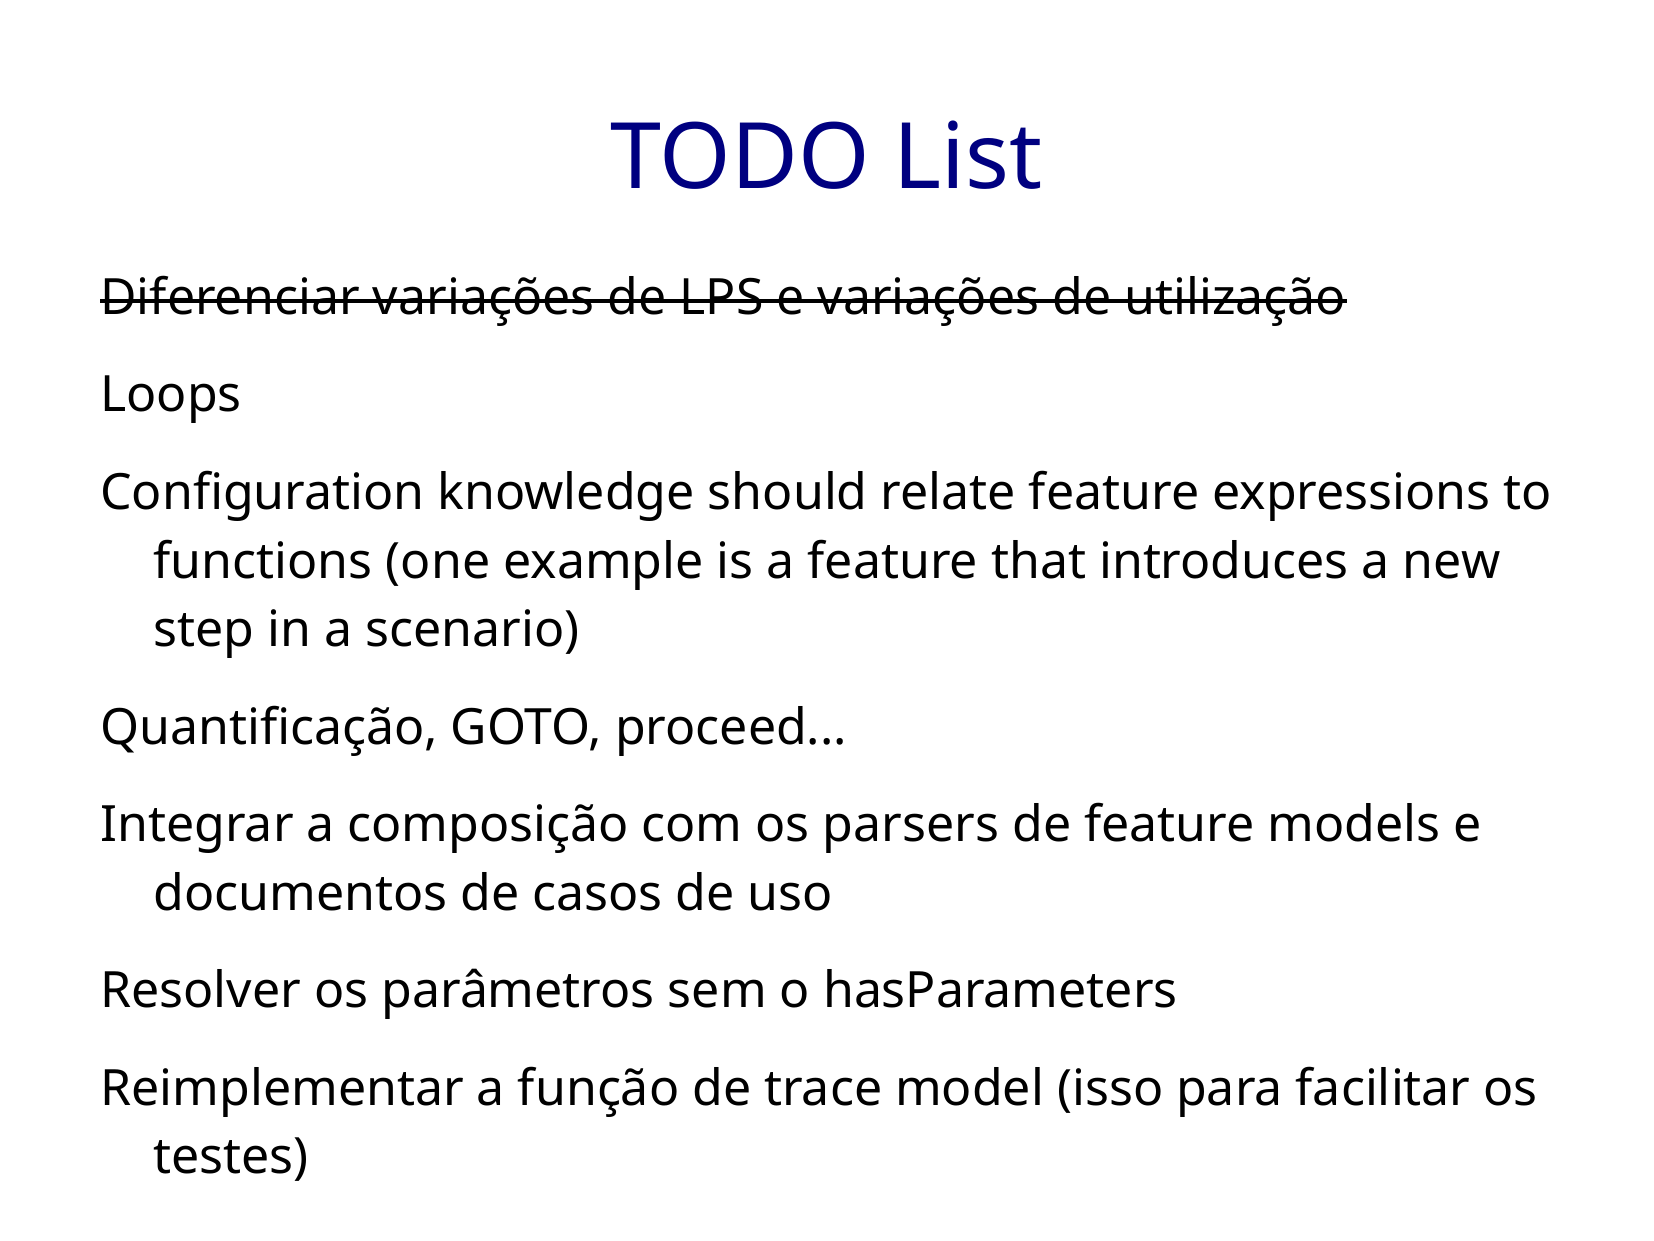

# TODO List
Diferenciar variações de LPS e variações de utilização
Loops
Configuration knowledge should relate feature expressions to functions (one example is a feature that introduces a new step in a scenario)
Quantificação, GOTO, proceed...
Integrar a composição com os parsers de feature models e documentos de casos de uso
Resolver os parâmetros sem o hasParameters
Reimplementar a função de trace model (isso para facilitar os testes)